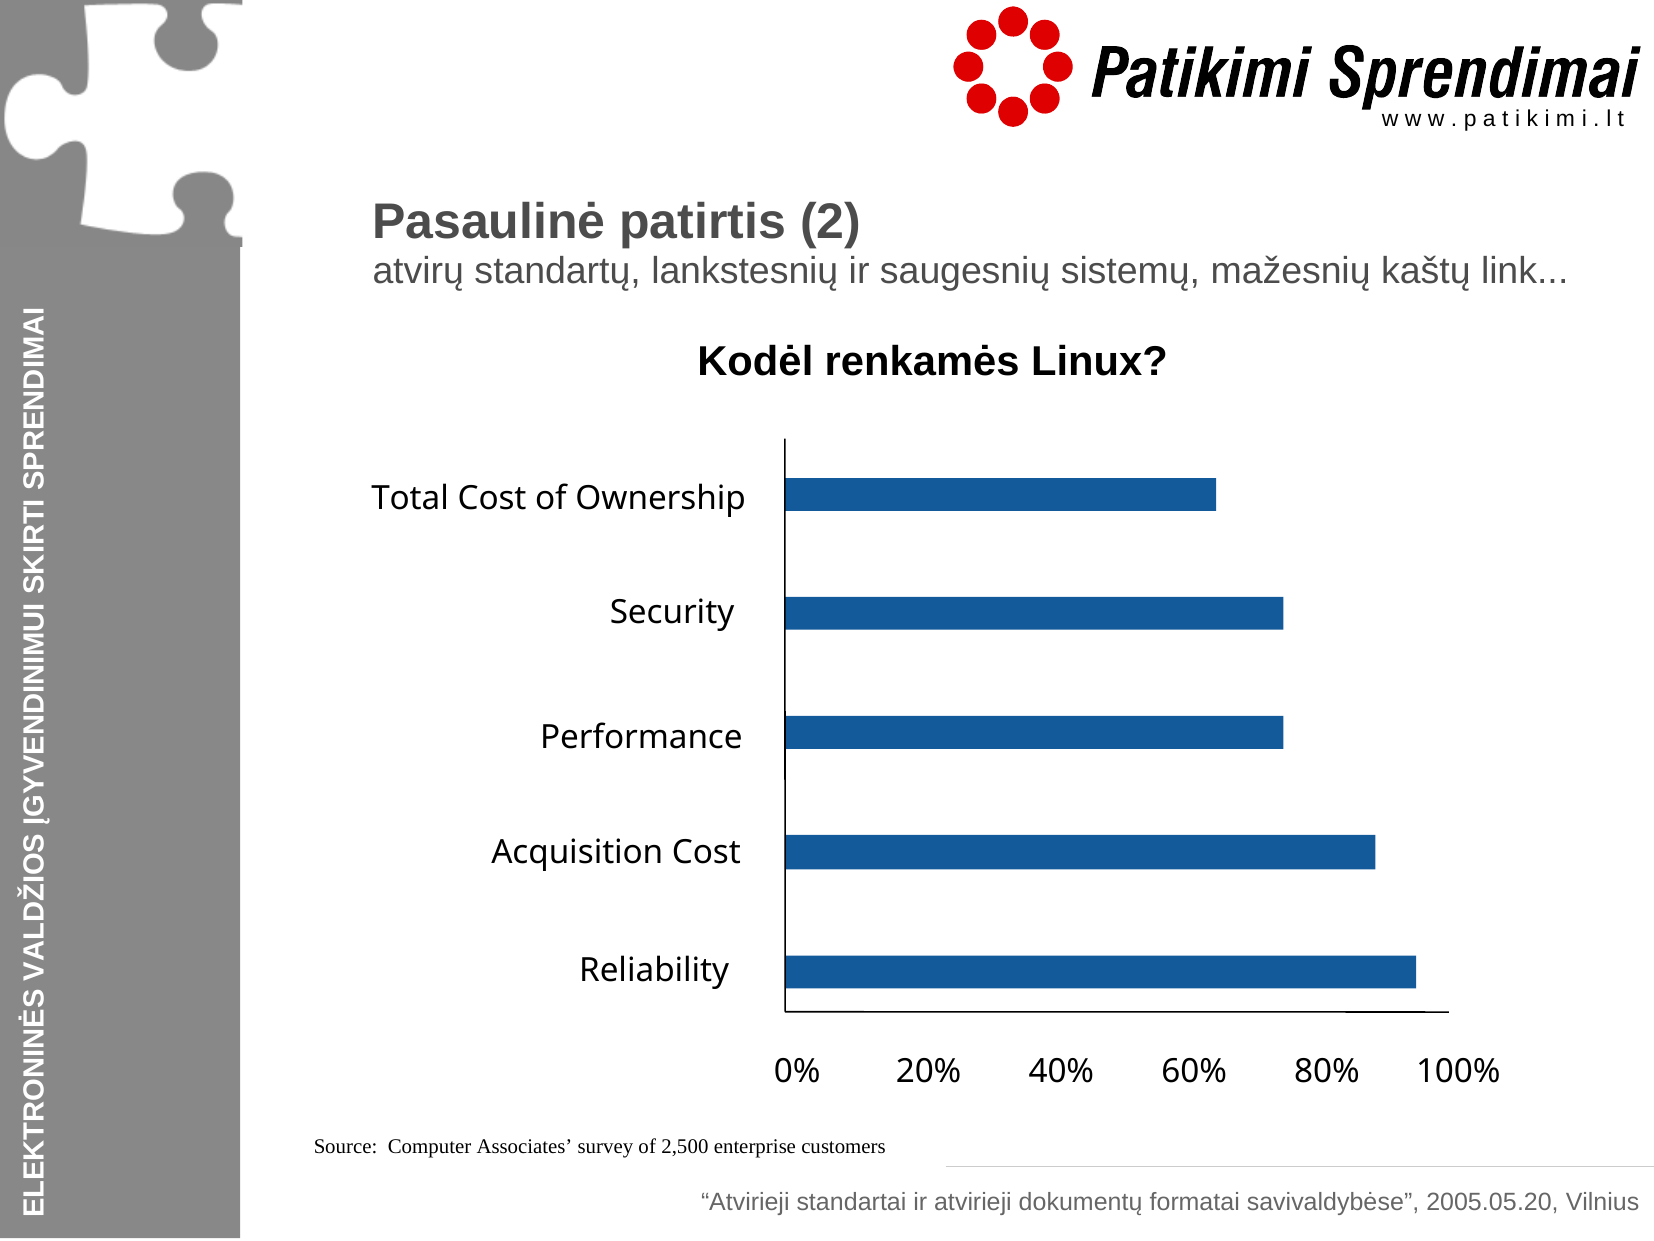

Pasaulinė patirtis (2)
atvirų standartų, lankstesnių ir saugesnių sistemų, mažesnių kaštų link...
Kodėl renkamės Linux?
Total Cost of Ownership
Security
Performance
Acquisition Cost
Reliability
0%
20%
40%
60%
80%
100%
Source: Computer Associates’ survey of 2,500 enterprise customers